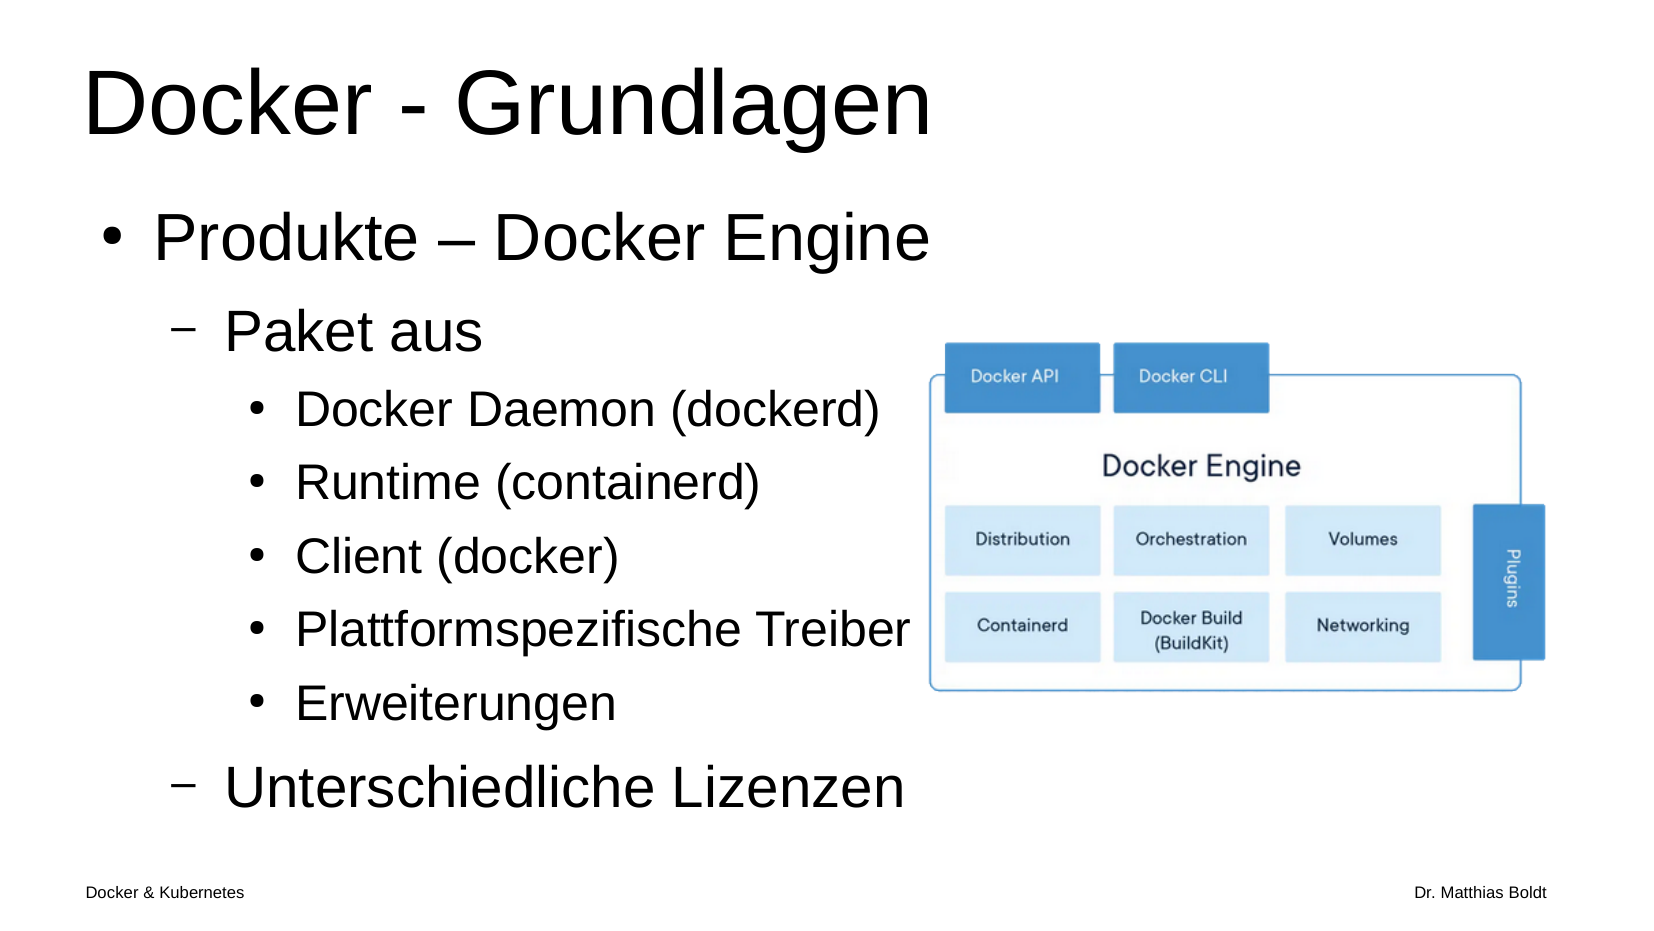

# Docker - Grundlagen
Produkte – Docker Engine
Paket aus
Docker Daemon (dockerd)
Runtime (containerd)
Client (docker)
Plattformspezifische Treiber
Erweiterungen
Unterschiedliche Lizenzen
Docker & Kubernetes																Dr. Matthias Boldt